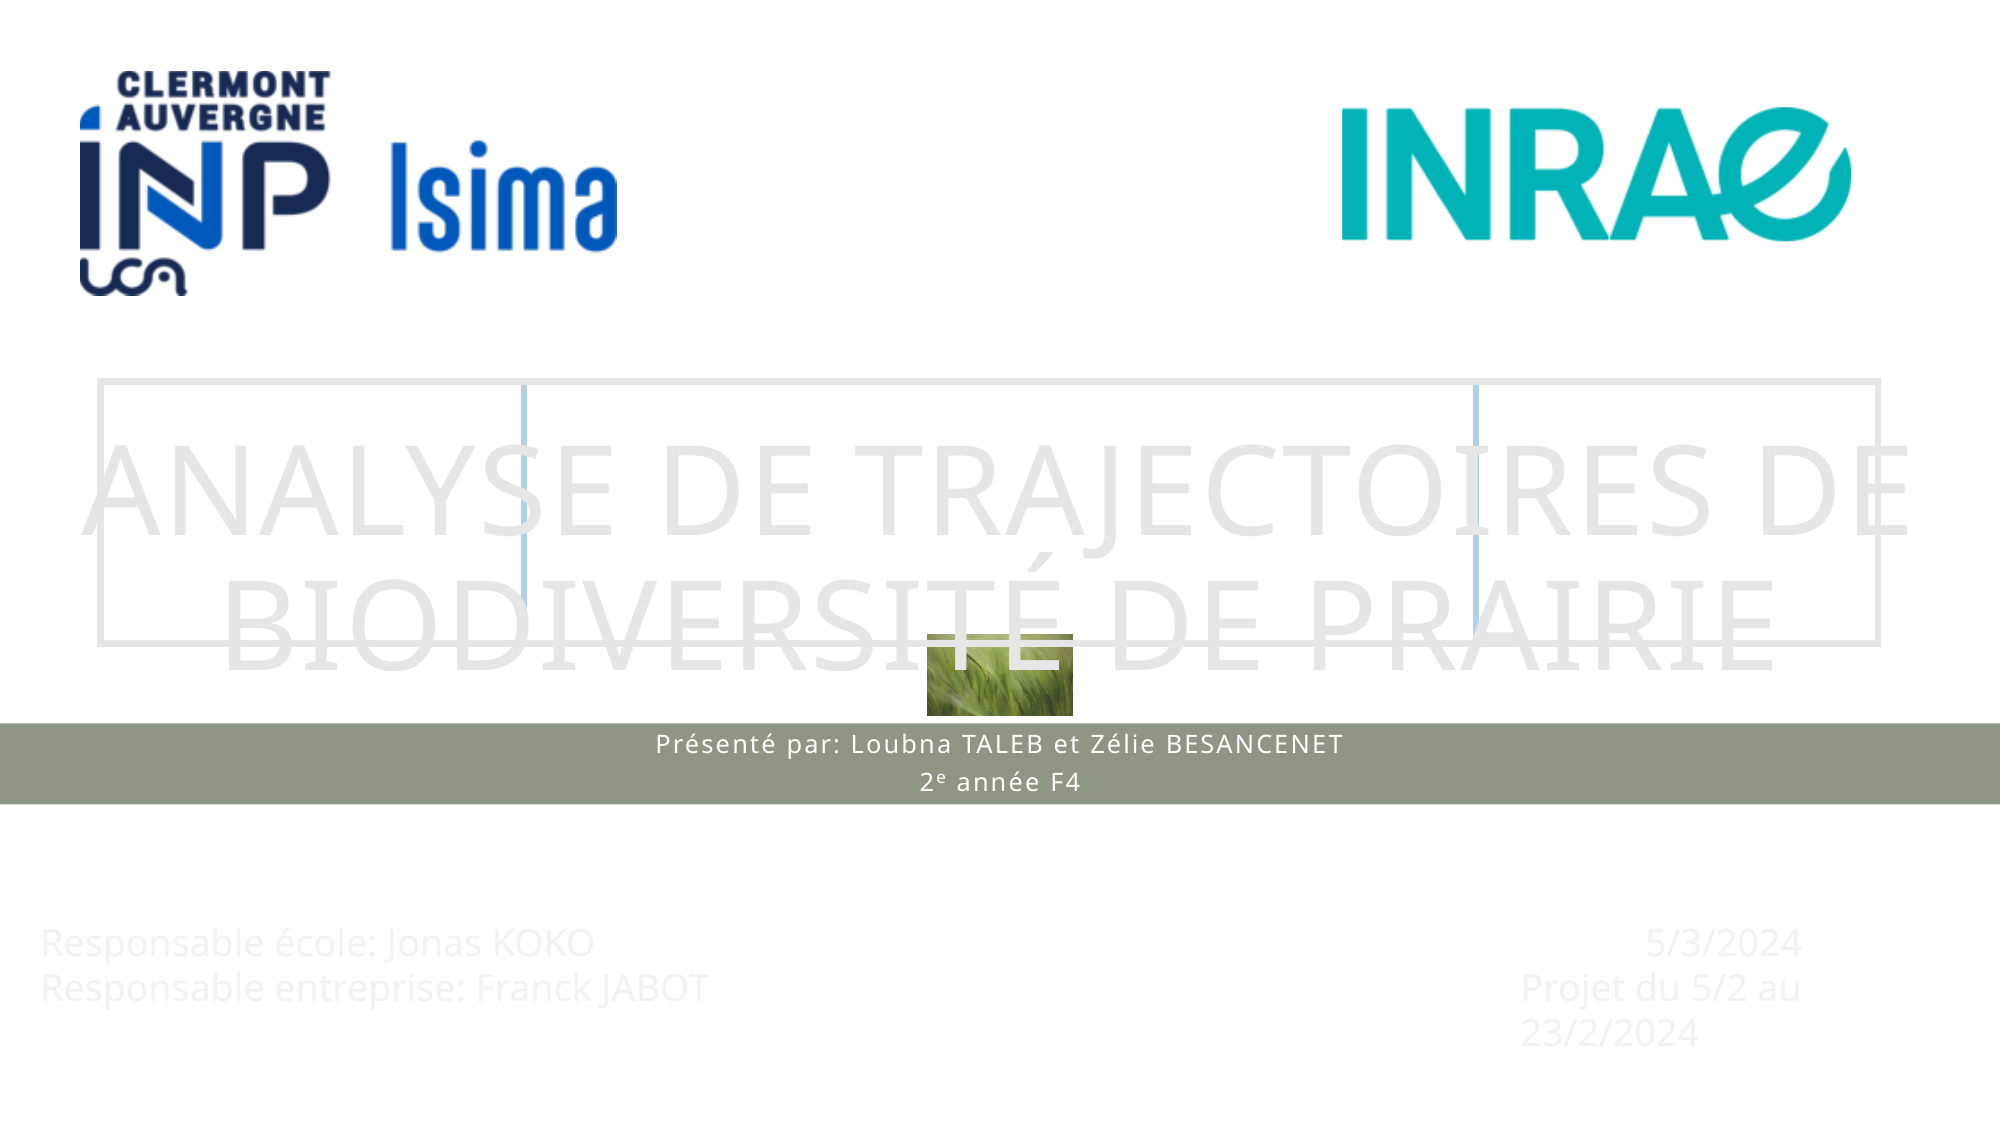

# Analyse de trajectoires de biodiversité de prairie
Présenté par: Loubna TALEB et Zélie BESANCENET
2e année F4​
Responsable école: Jonas KOKO Responsable entreprise: Franck JABOT
5/3/2024
Projet du 5/2 au 23/2/2024